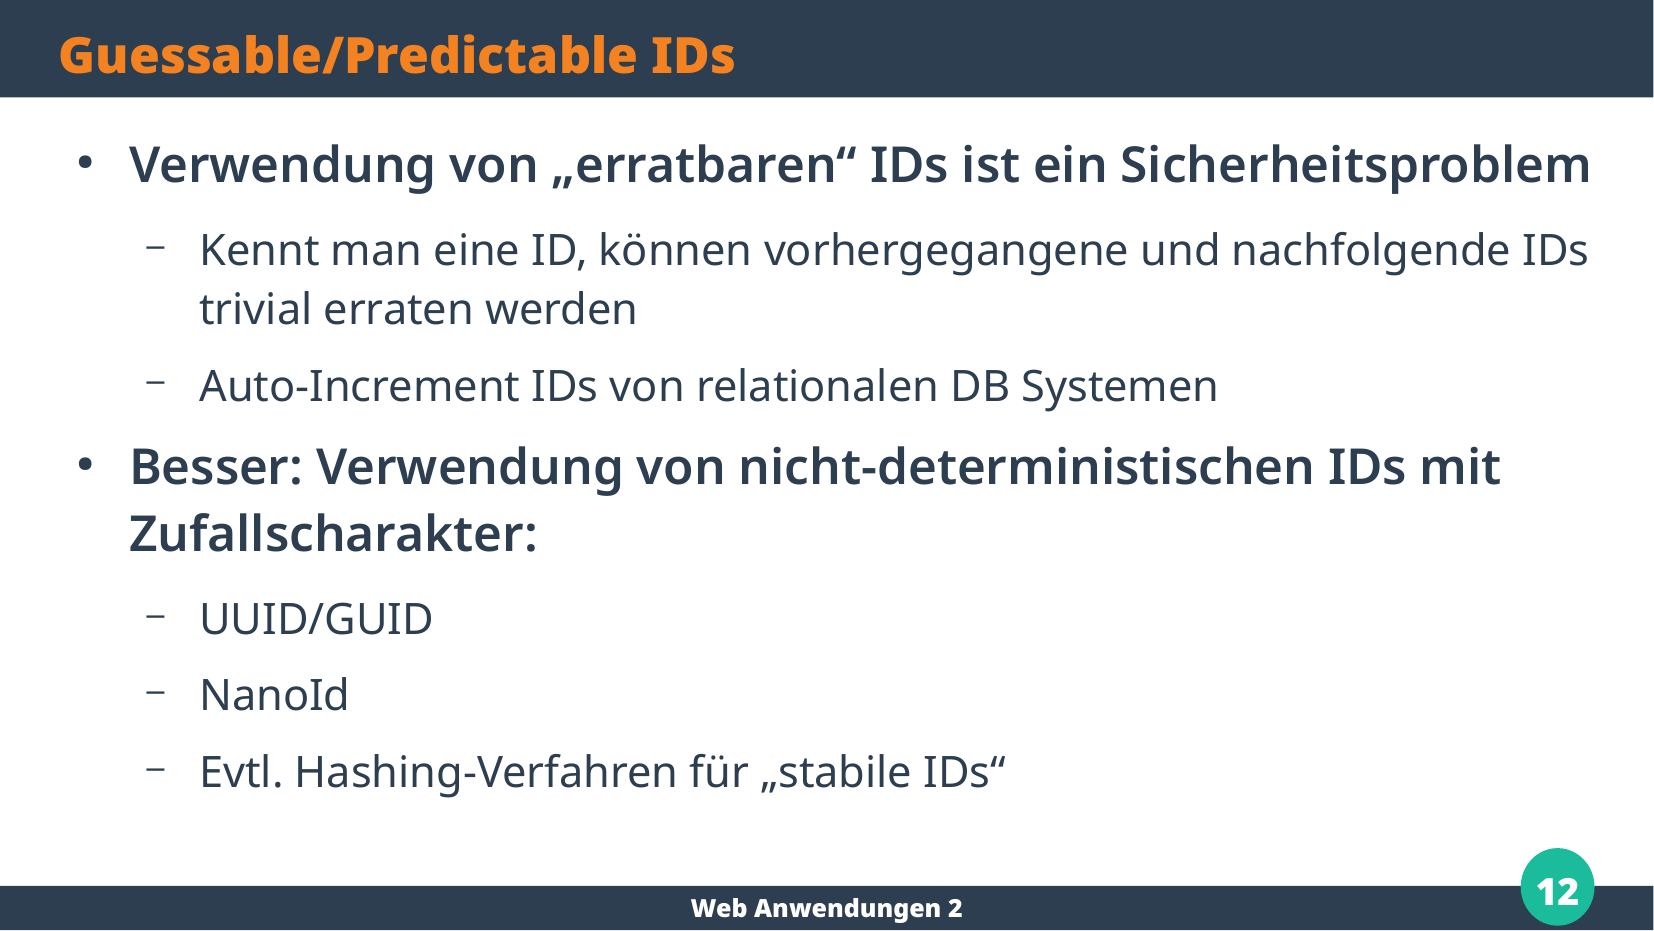

# Guessable/Predictable IDs
Verwendung von „erratbaren“ IDs ist ein Sicherheitsproblem
Kennt man eine ID, können vorhergegangene und nachfolgende IDs trivial erraten werden
Auto-Increment IDs von relationalen DB Systemen
Besser: Verwendung von nicht-deterministischen IDs mit Zufallscharakter:
UUID/GUID
NanoId
Evtl. Hashing-Verfahren für „stabile IDs“
12